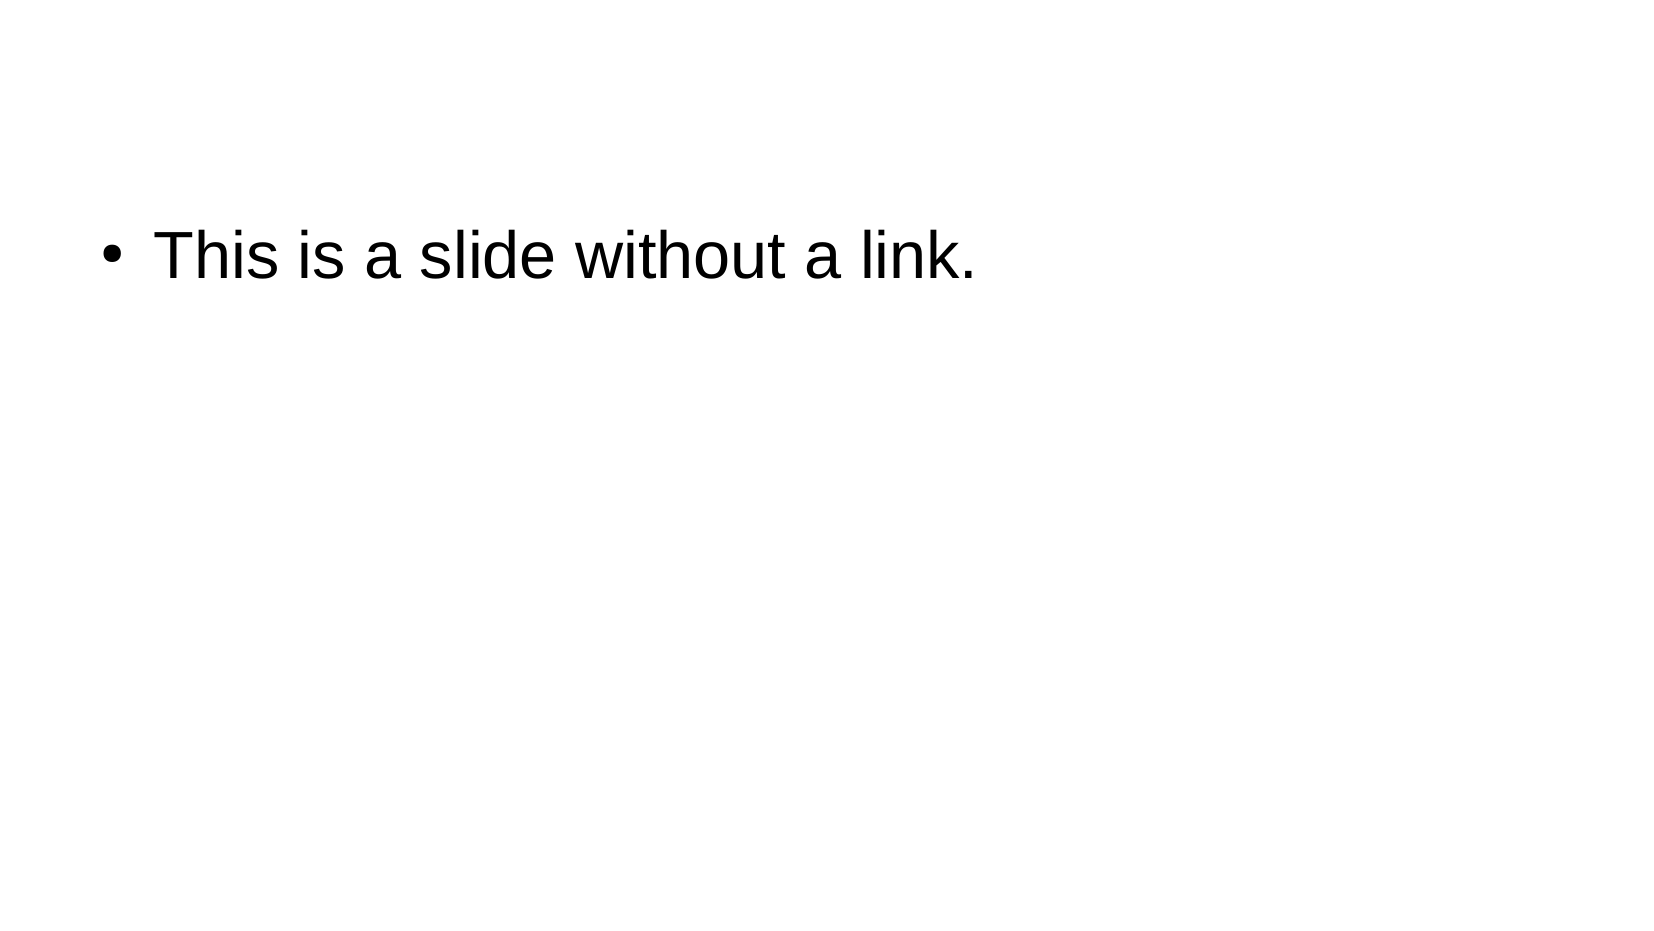

#
This is a slide without a link.